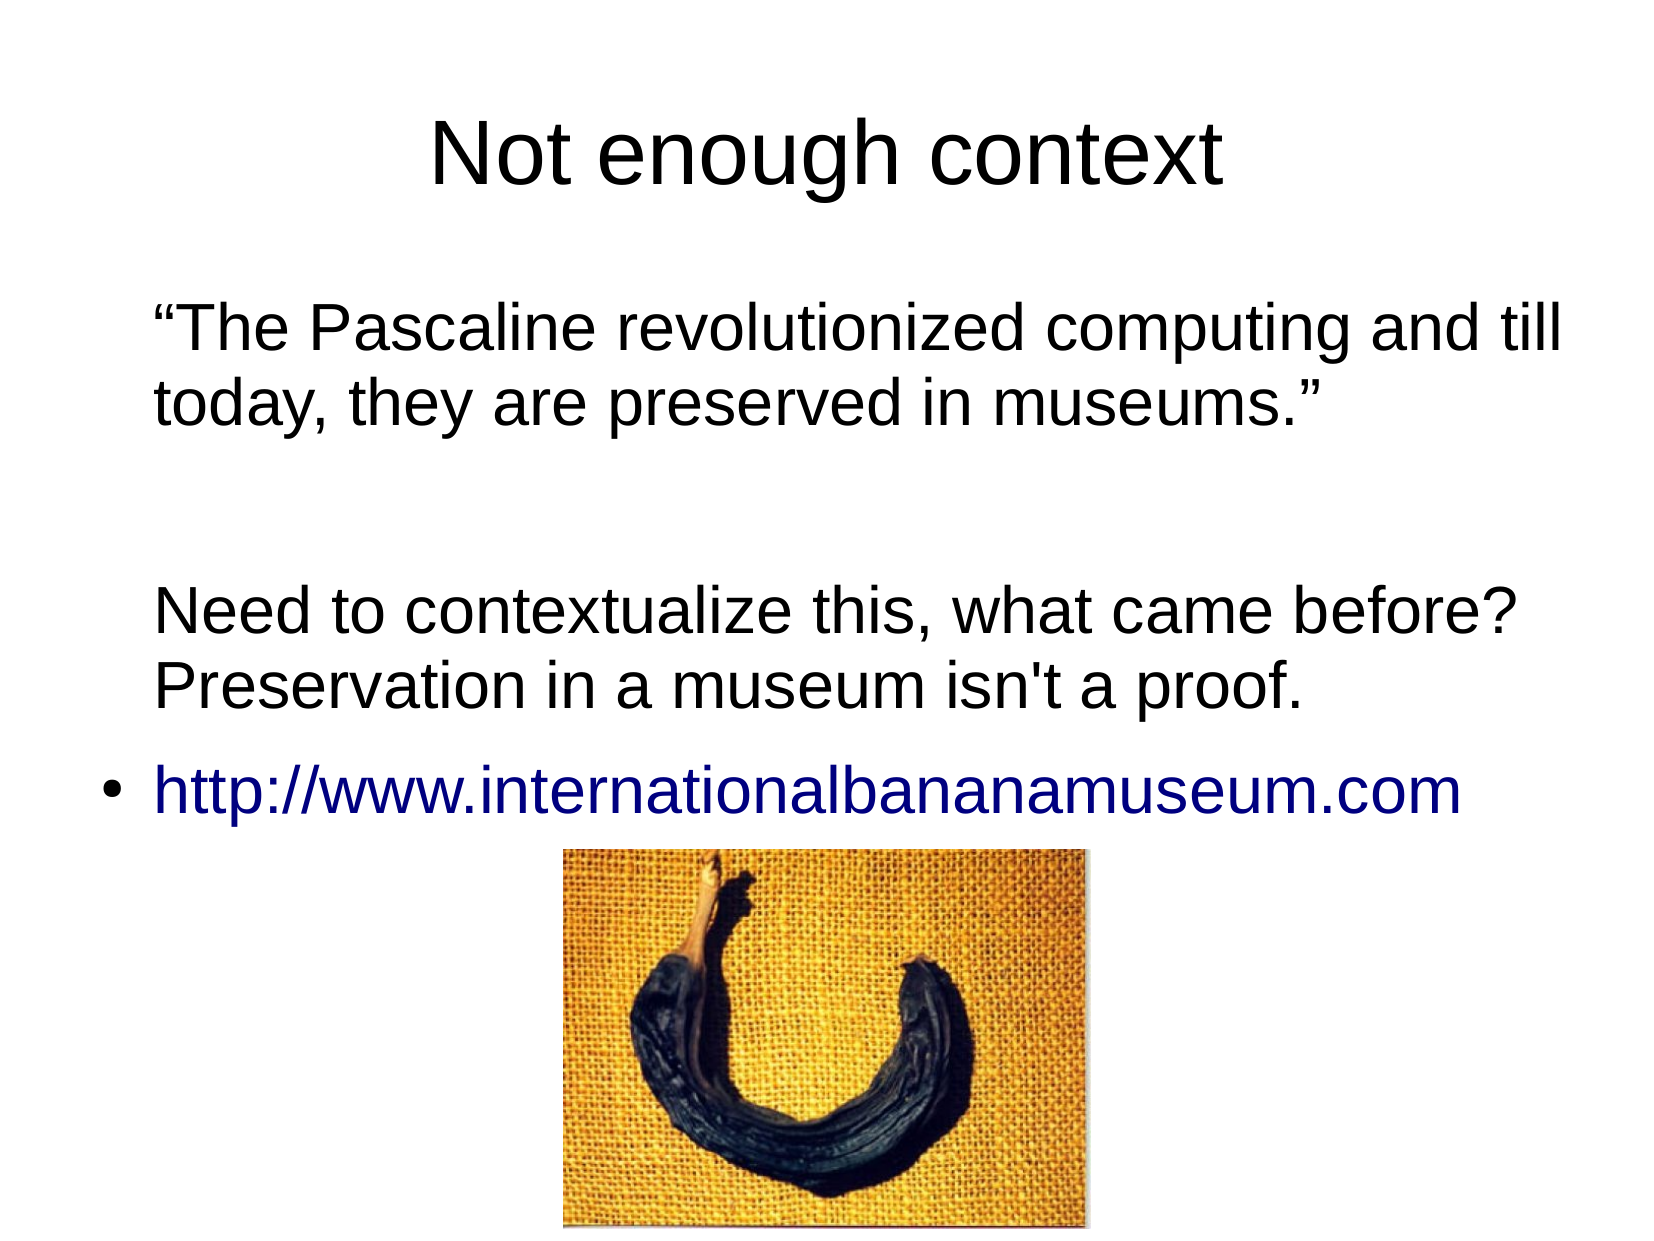

# Not enough context
“The Pascaline revolutionized computing and till today, they are preserved in museums.”
Need to contextualize this, what came before? Preservation in a museum isn't a proof.
http://www.internationalbananamuseum.com